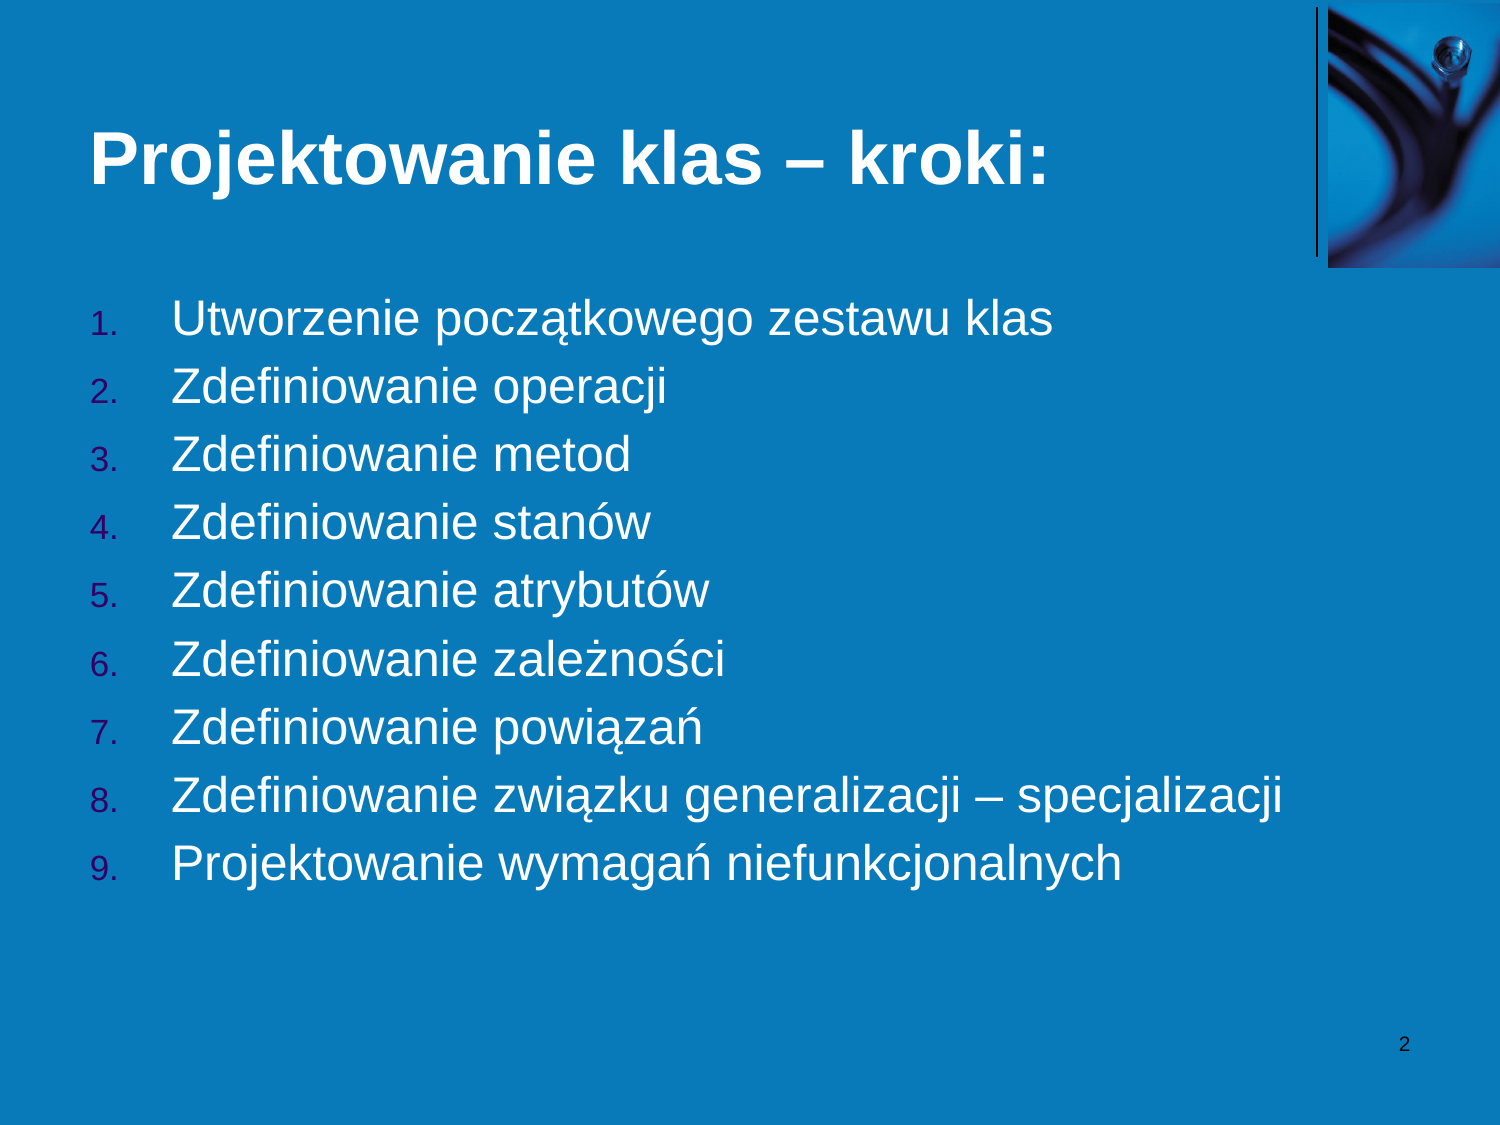

# Projektowanie klas – kroki:
Utworzenie początkowego zestawu klas
Zdefiniowanie operacji
Zdefiniowanie metod
Zdefiniowanie stanów
Zdefiniowanie atrybutów
Zdefiniowanie zależności
Zdefiniowanie powiązań
Zdefiniowanie związku generalizacji – specjalizacji
Projektowanie wymagań niefunkcjonalnych
2